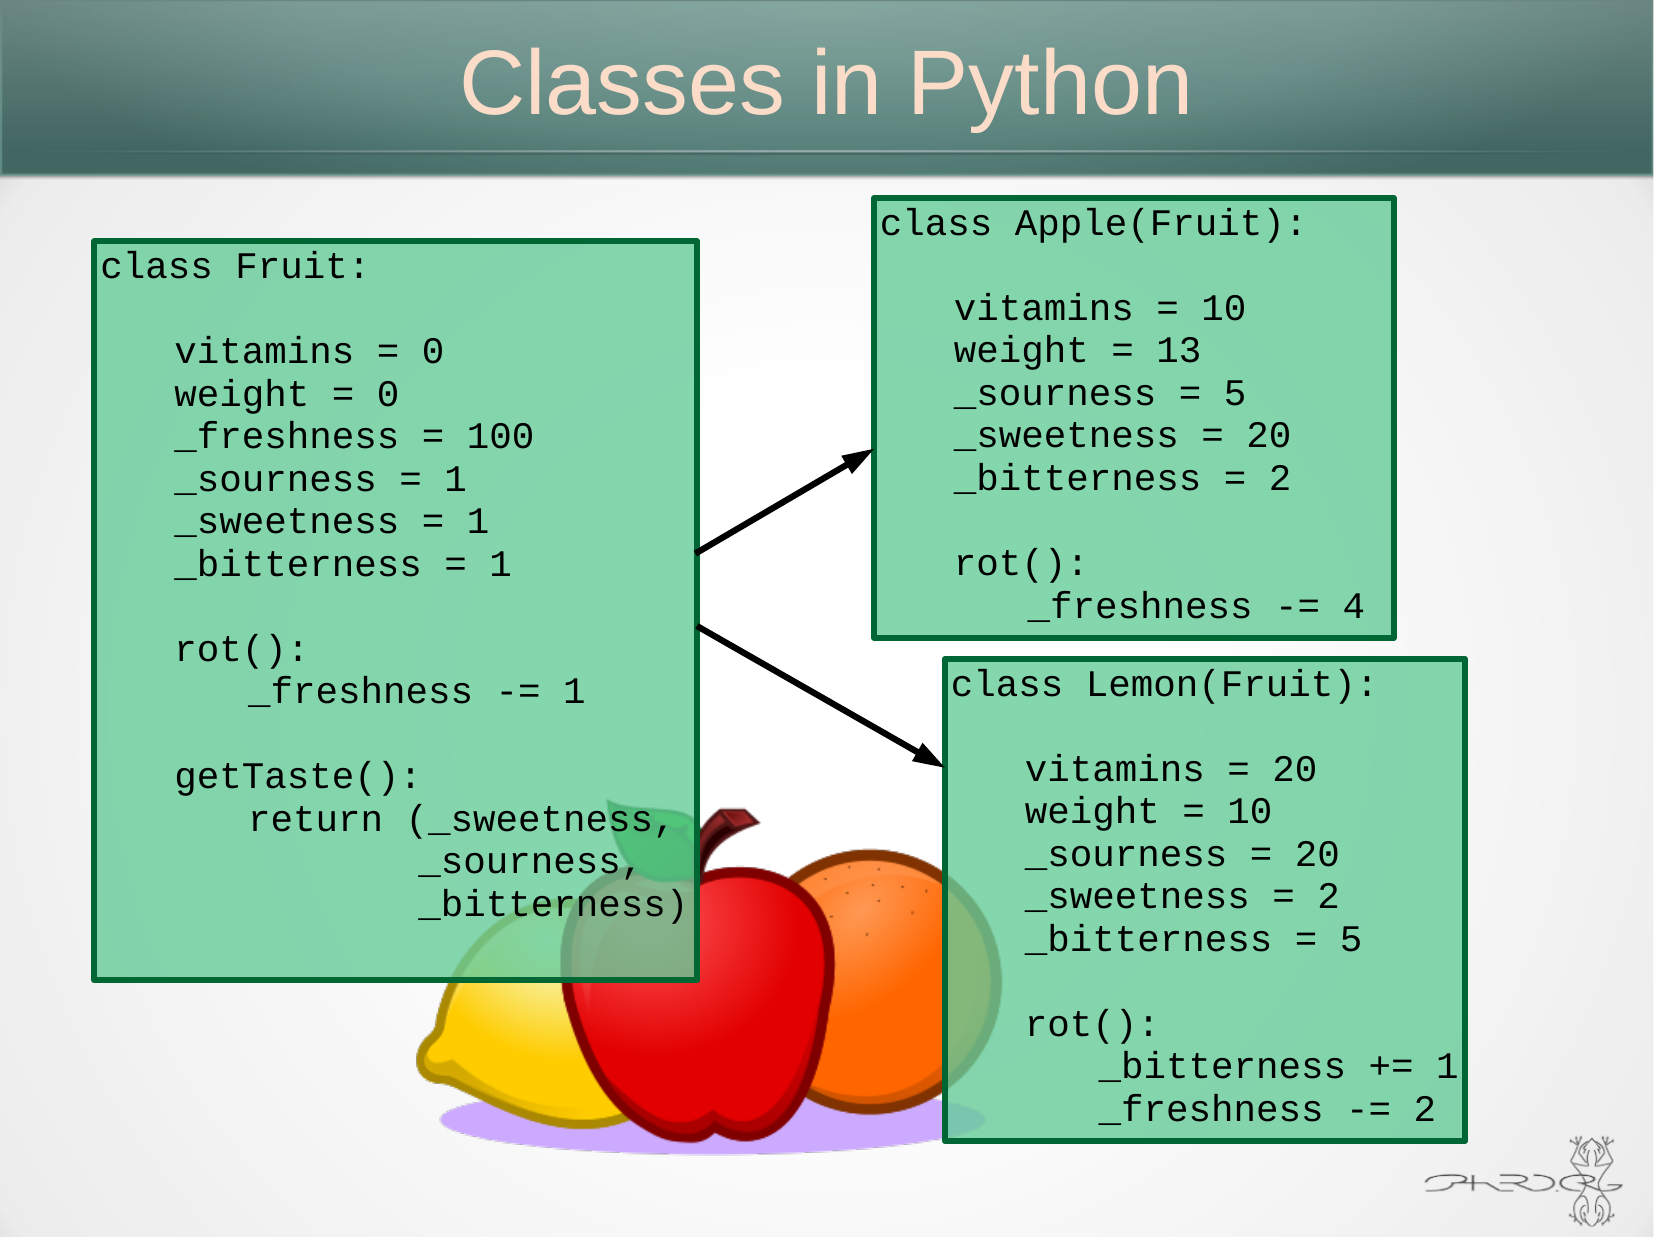

# Classes in Python
class Apple(Fruit):
	vitamins = 10
	weight = 13
	_sourness = 5
	_sweetness = 20
	_bitterness = 2
	rot():
		_freshness -= 4
class Fruit:
	vitamins = 0
	weight = 0
	_freshness = 100
	_sourness = 1
	_sweetness = 1
	_bitterness = 1
	rot():
		_freshness -= 1
	getTaste():
		return (_sweetness,
				 _sourness,
				 _bitterness)
class Lemon(Fruit):
	vitamins = 20
	weight = 10
	_sourness = 20
	_sweetness = 2
	_bitterness = 5
	rot():
		_bitterness += 1
		_freshness -= 2